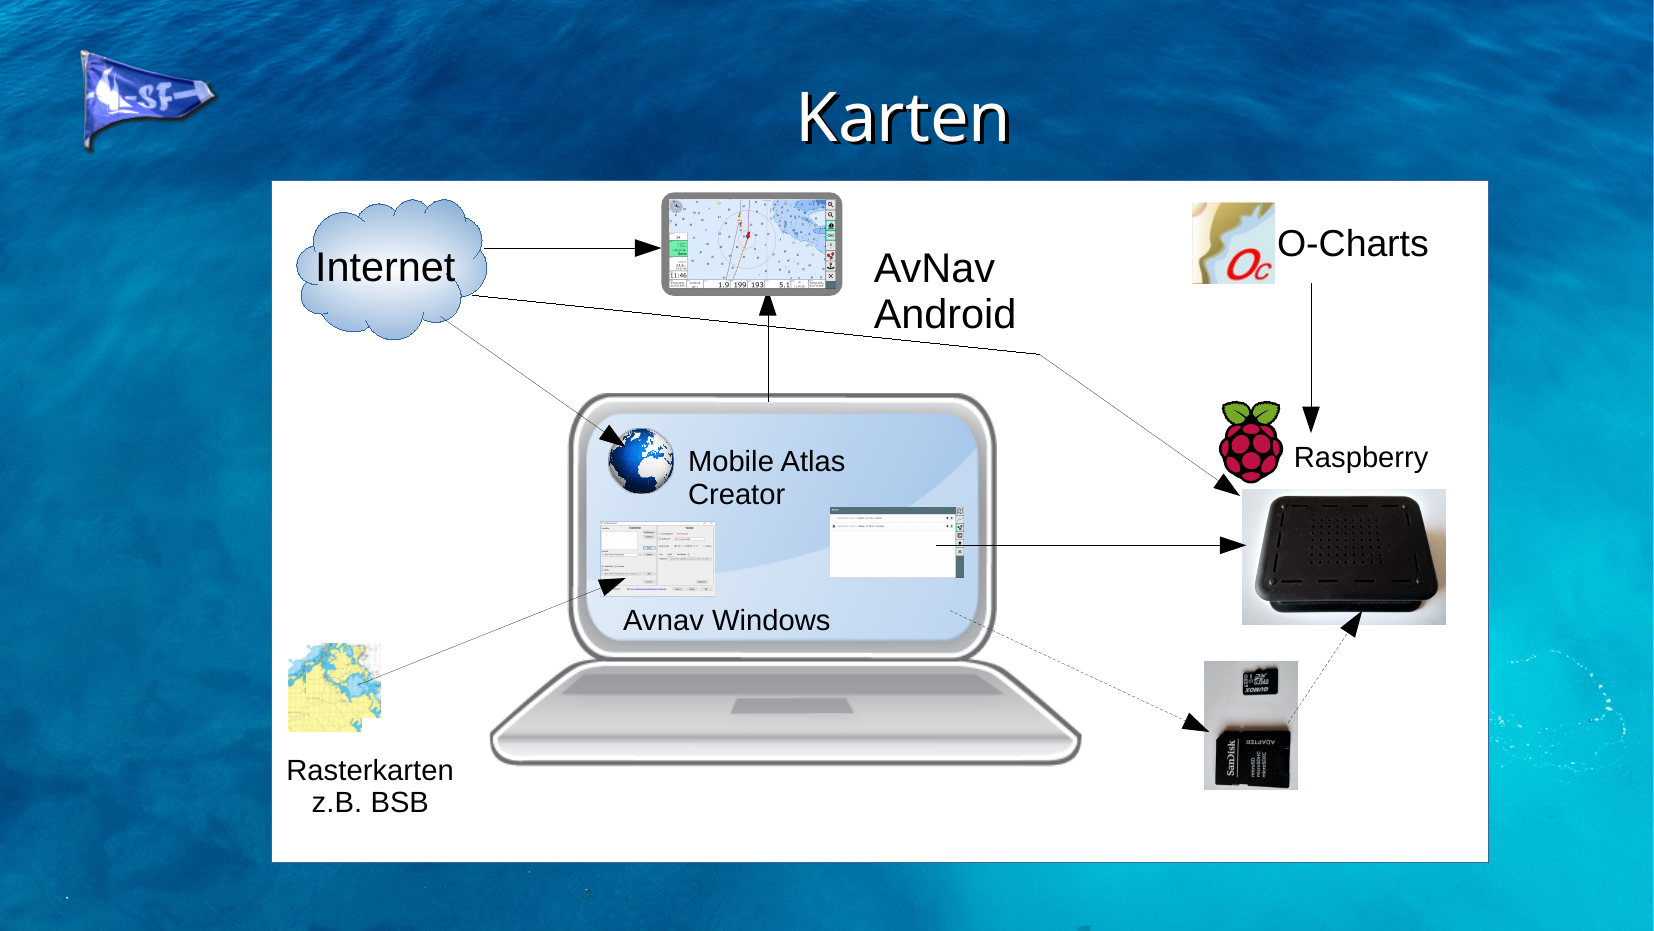

# Karten
AvNav Android
Internet
O-Charts
Raspberry
Mobile Atlas Creator
Avnav Windows
Rasterkarten
z.B. BSB